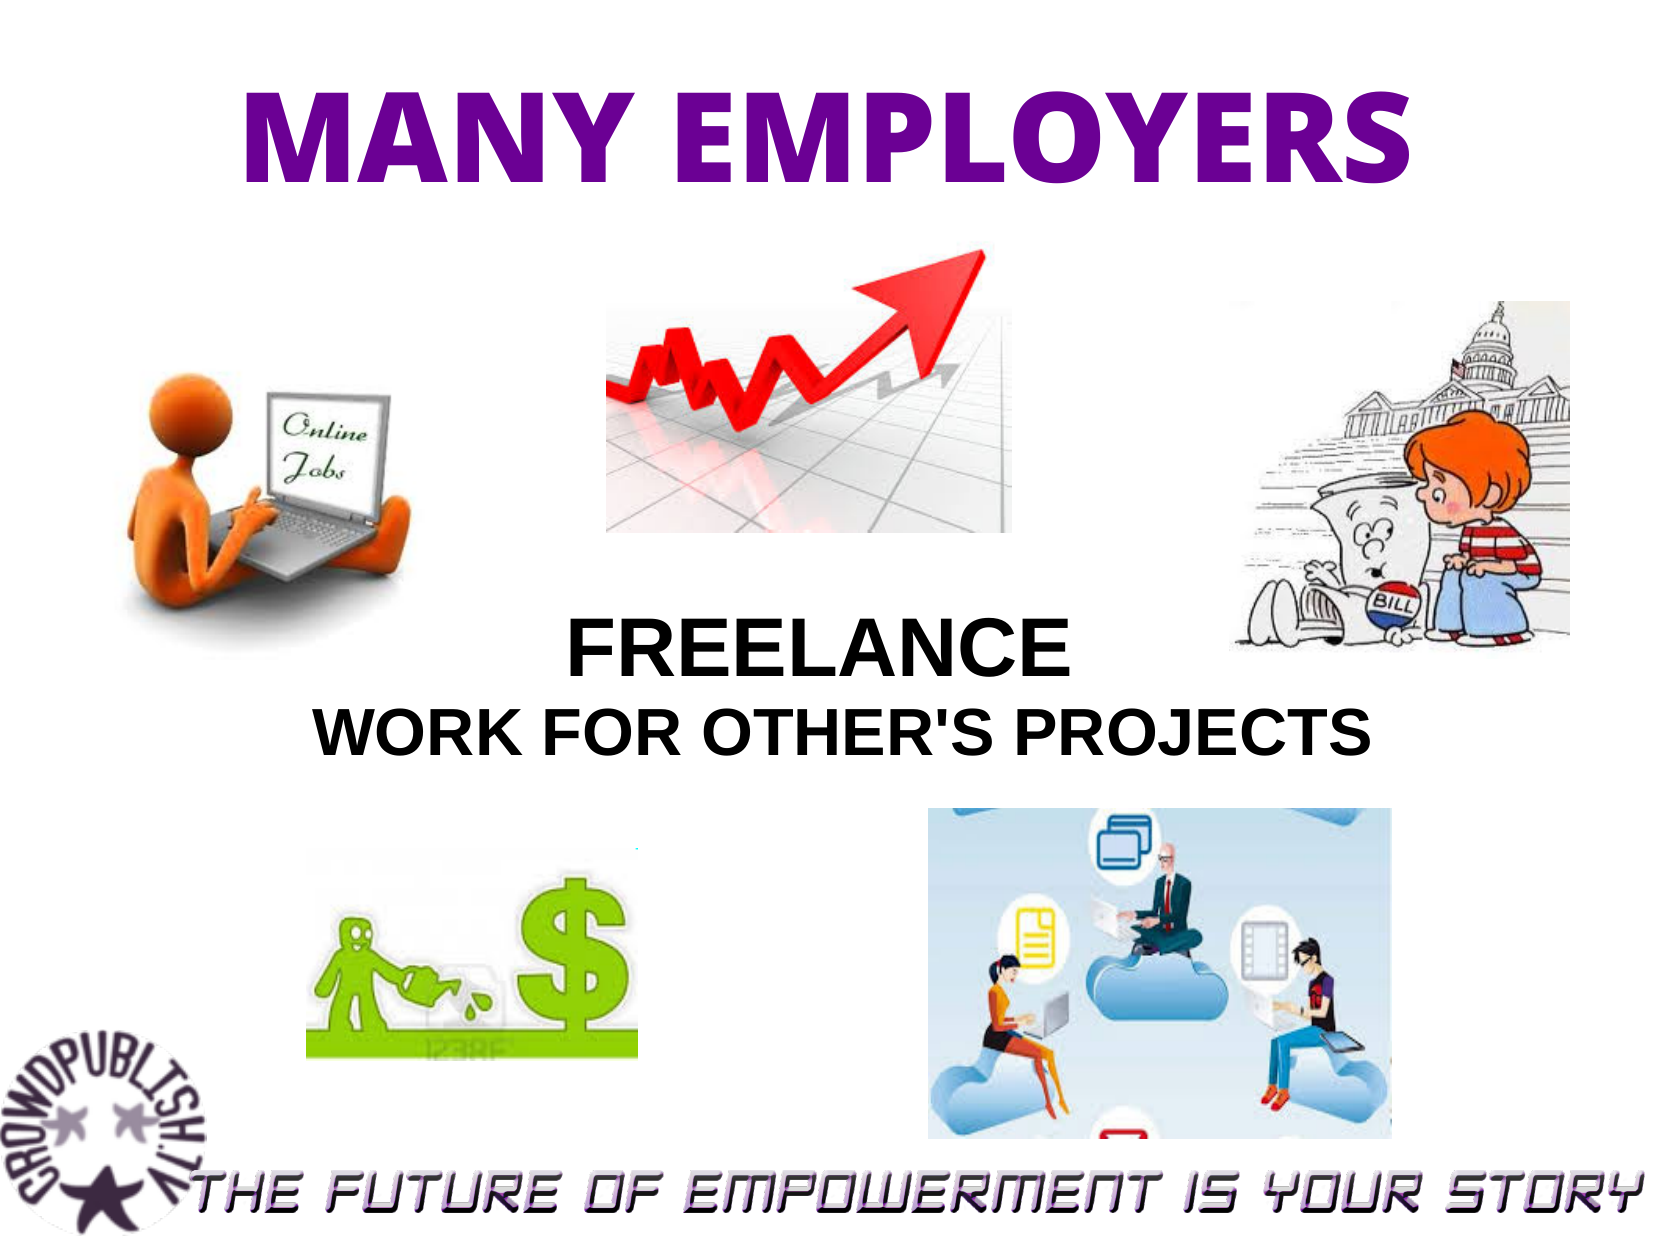

MANY EMPLOYERS
FREELANCE
WORK FOR OTHER'S PROJECTS